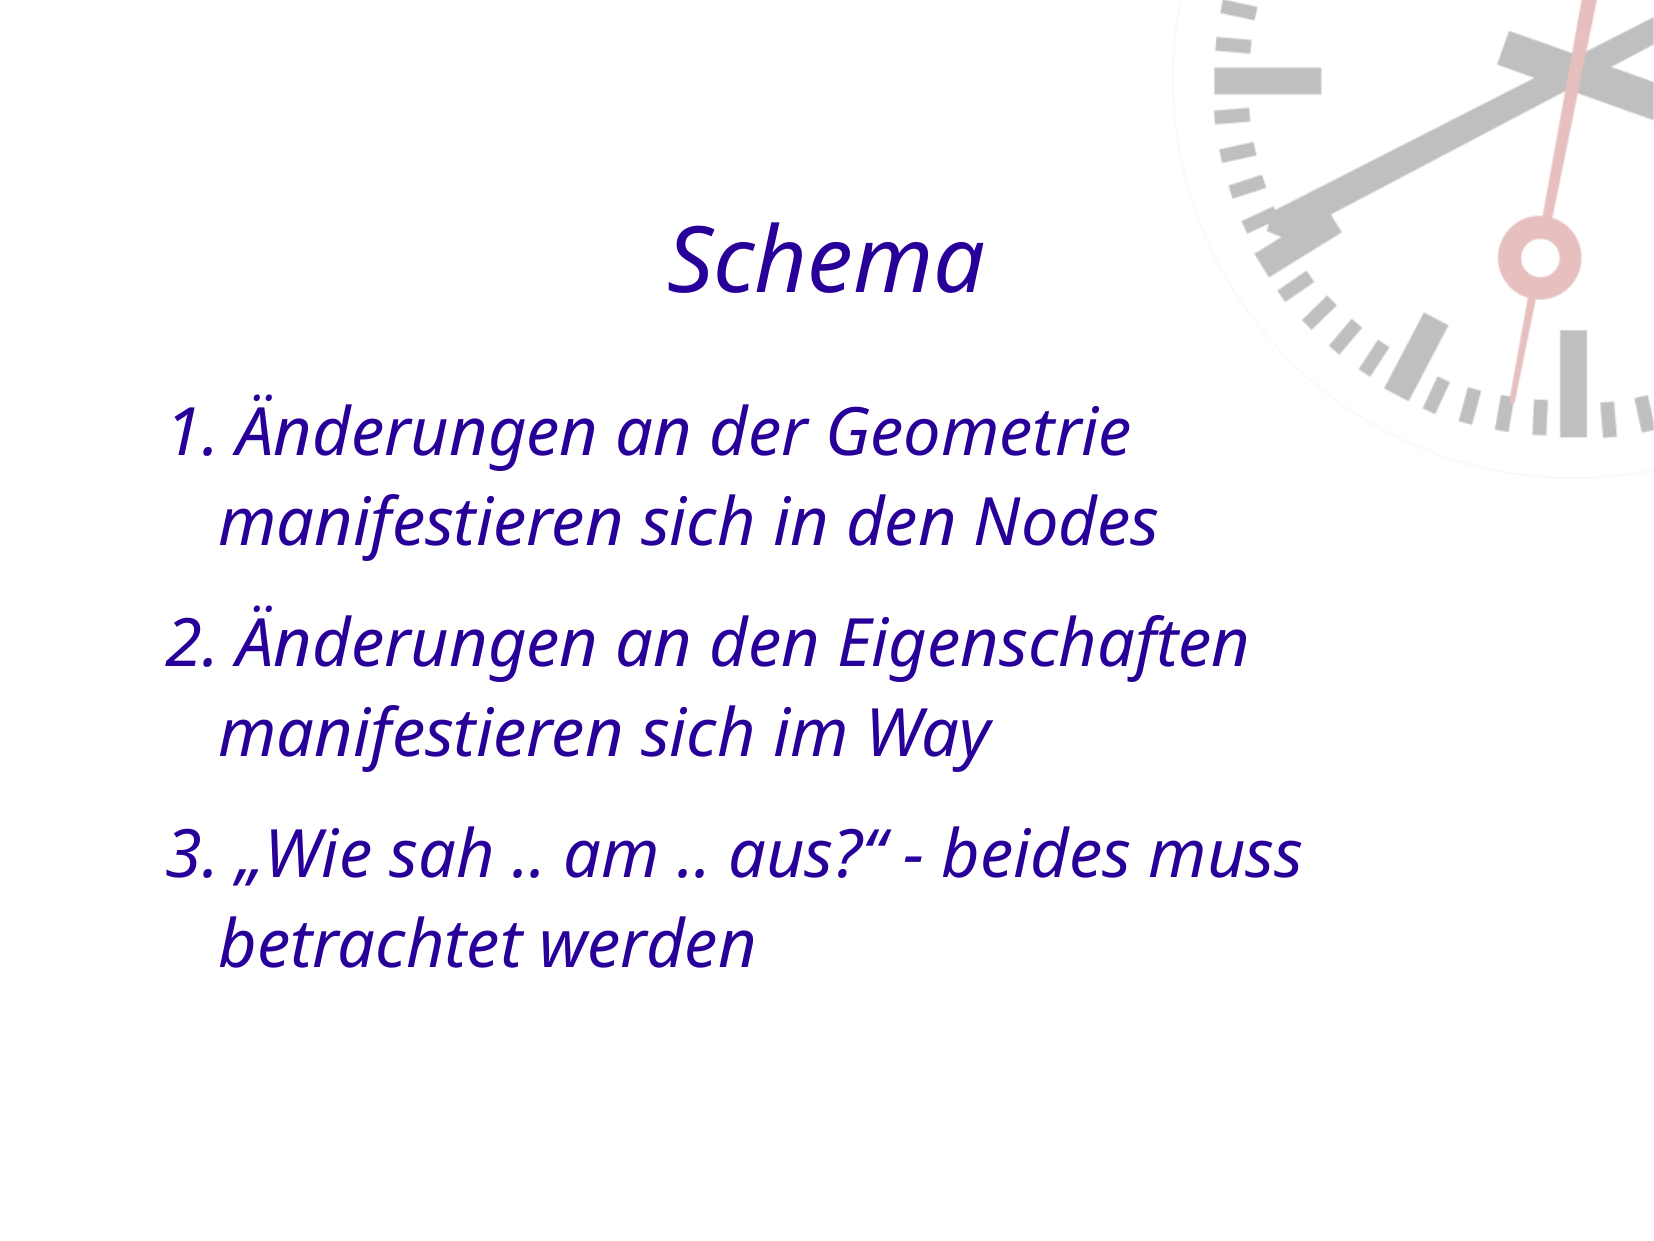

# Schema
Änderungen an der Geometrie manifestieren sich in den Nodes
Änderungen an den Eigenschaften manifestieren sich im Way
„Wie sah .. am .. aus?“ - beides muss betrachtet werden